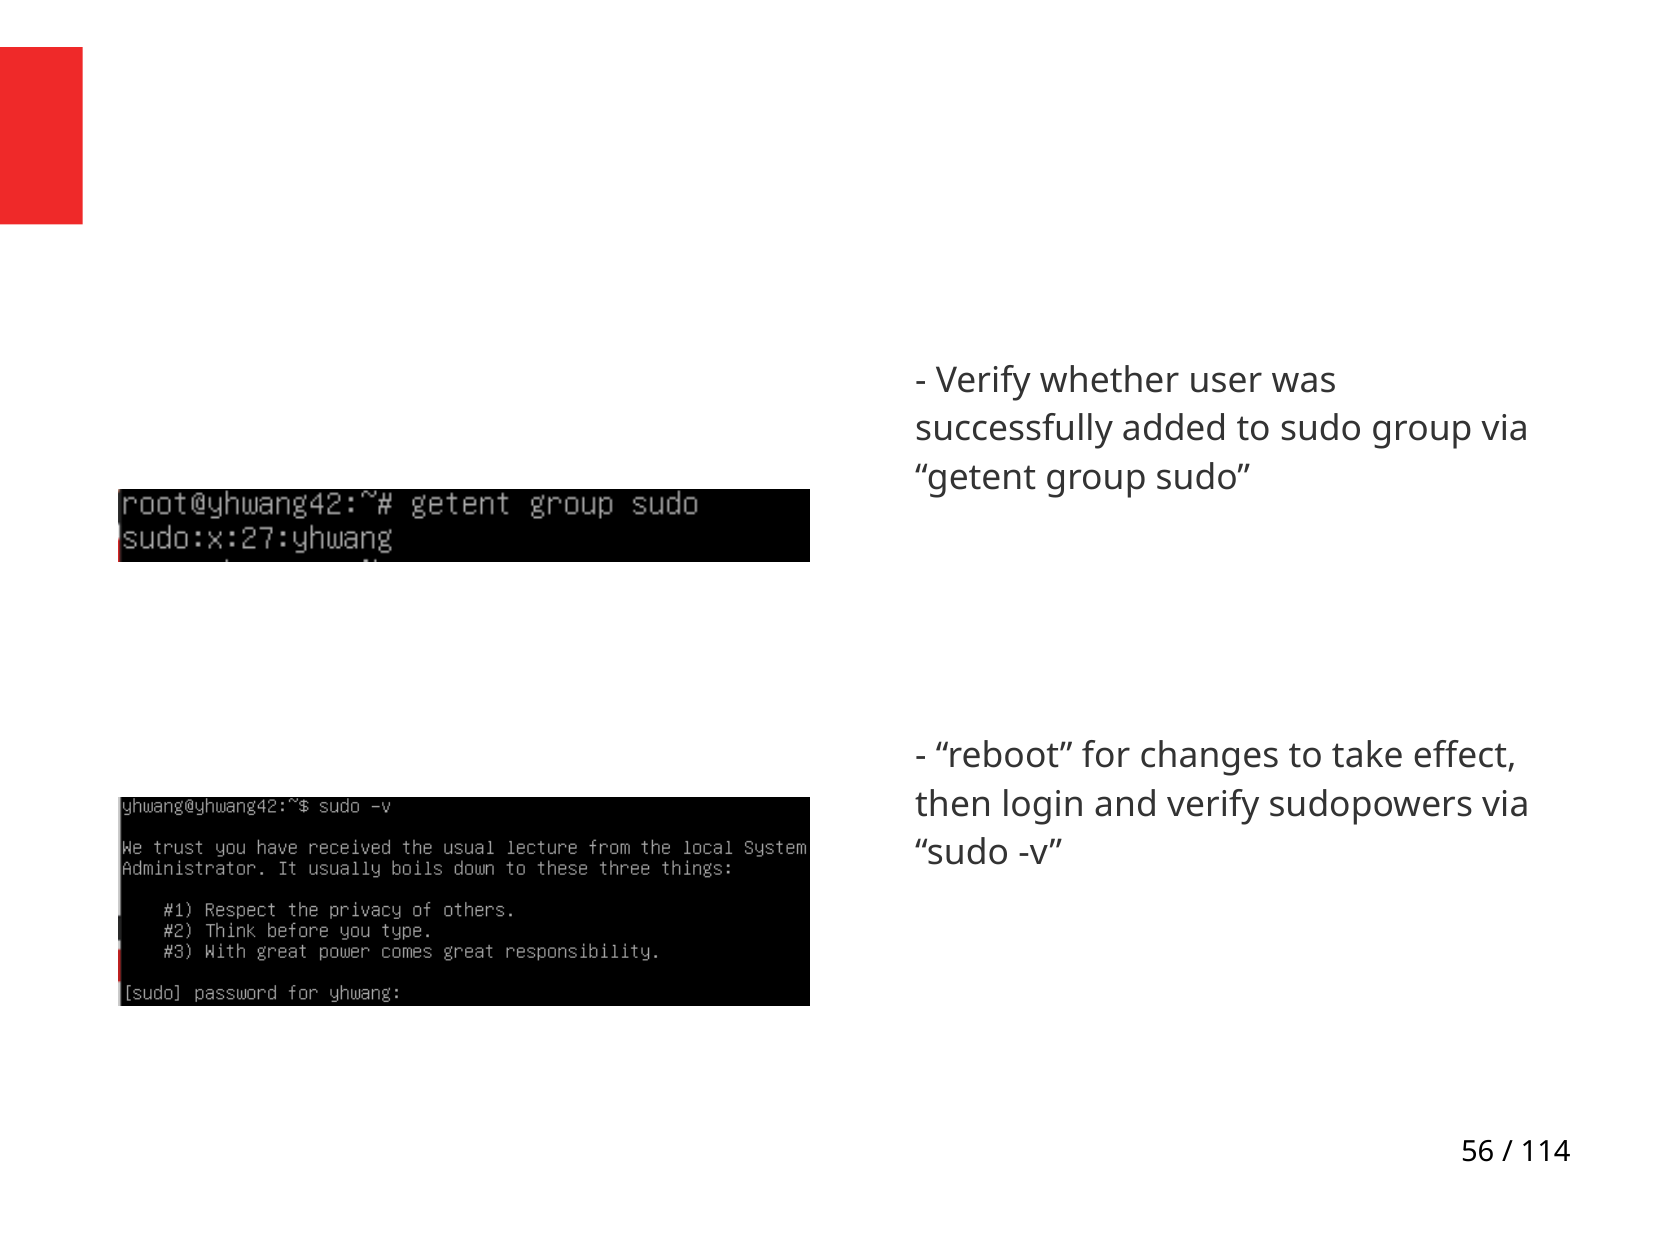

# - Verify whether user was successfully added to sudo group via “getent group sudo”
- “reboot” for changes to take effect, then login and verify sudopowers via “sudo -v”
56